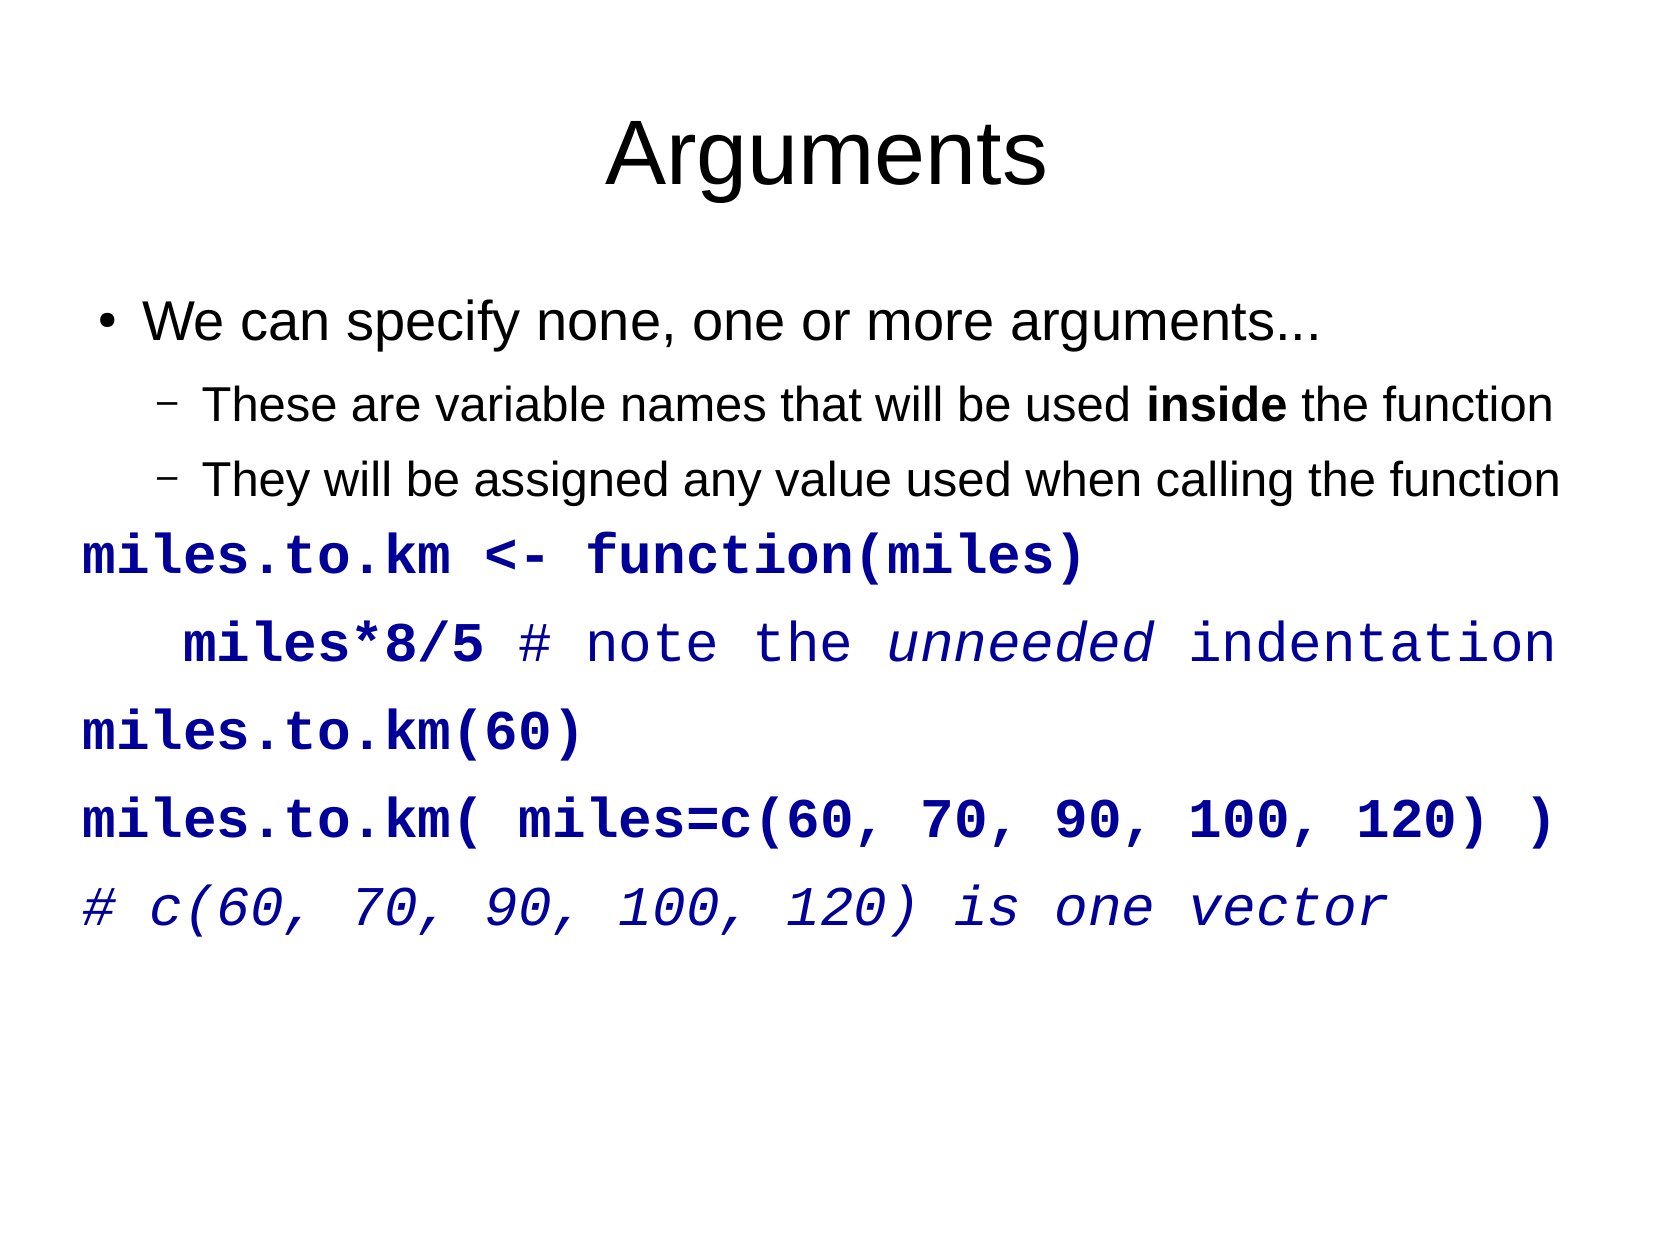

# Arguments
We can specify none, one or more arguments...
These are variable names that will be used inside the function
They will be assigned any value used when calling the function
miles.to.km <- function(miles)
 miles*8/5 # note the unneeded indentation
miles.to.km(60)
miles.to.km( miles=c(60, 70, 90, 100, 120) )
# c(60, 70, 90, 100, 120) is one vector